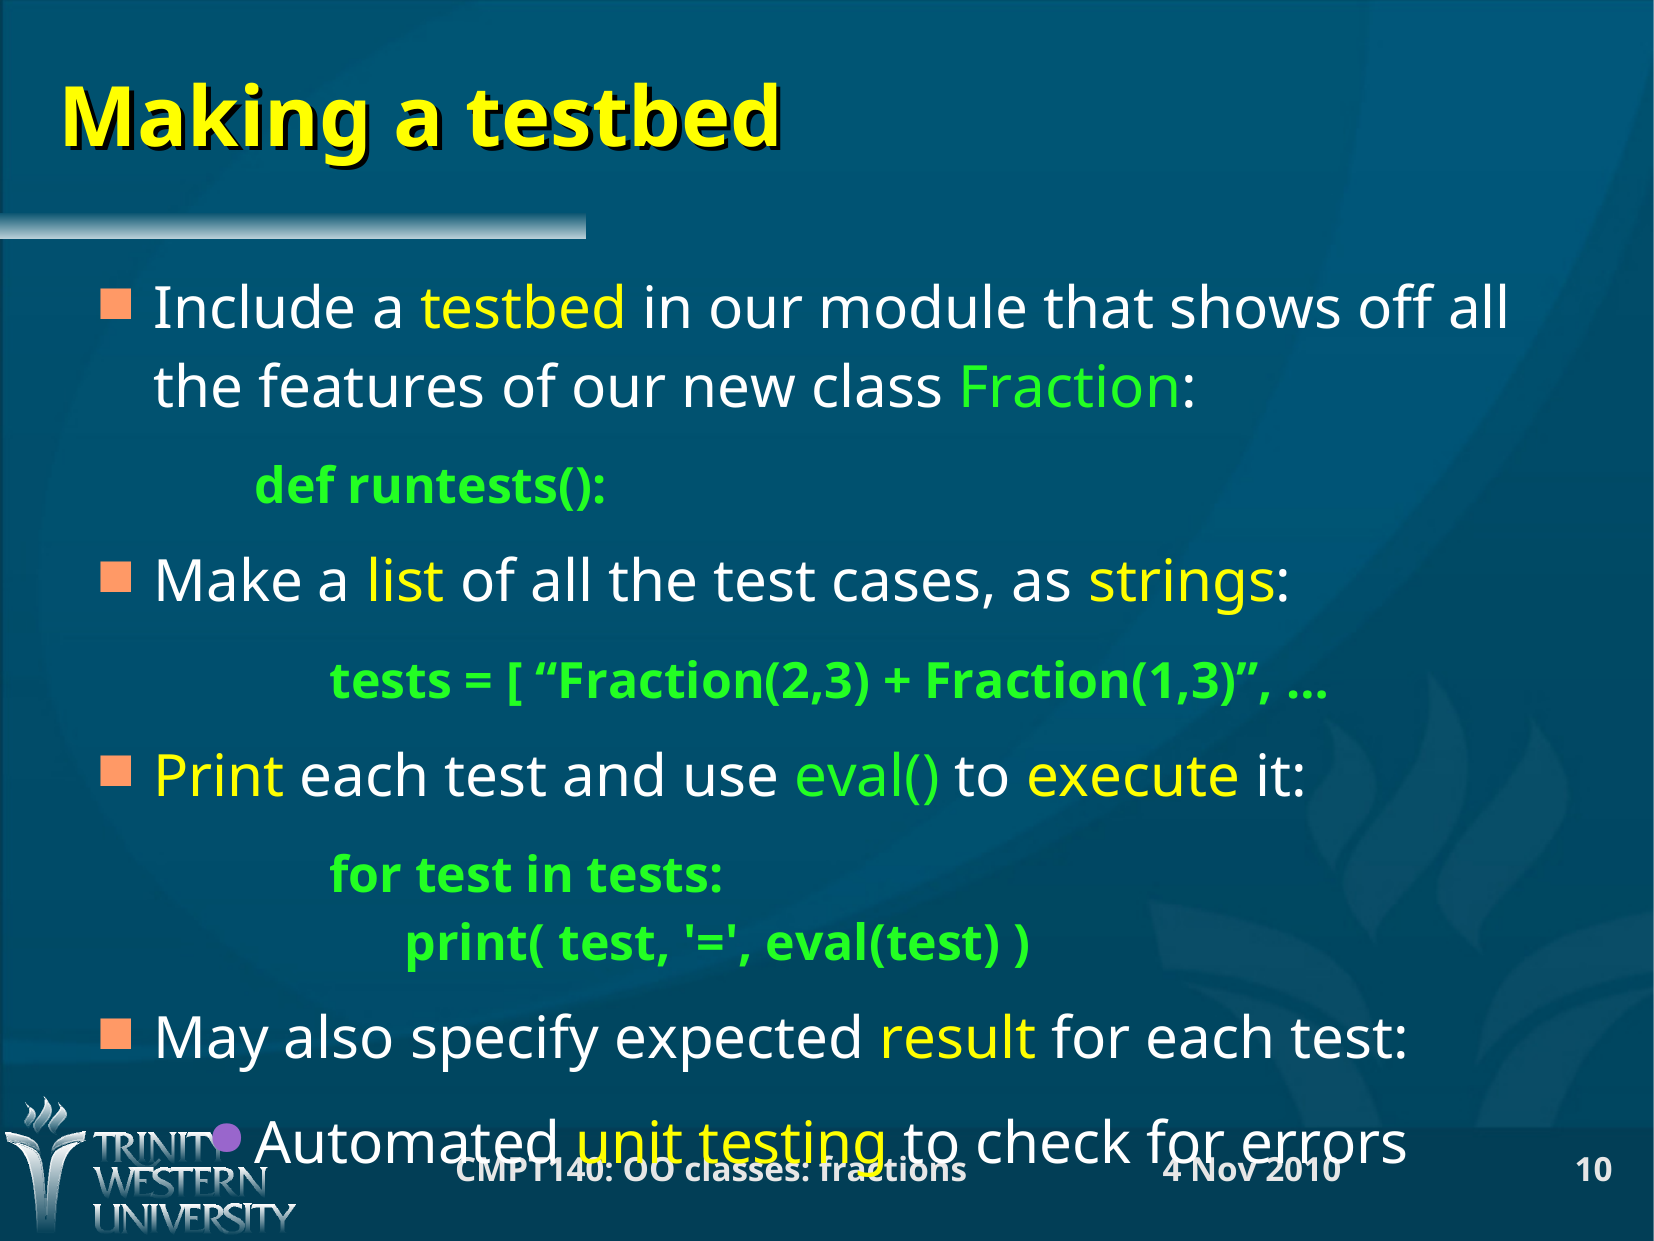

# Making a testbed
Include a testbed in our module that shows off all the features of our new class Fraction:
def runtests():
Make a list of all the test cases, as strings:
	tests = [ “Fraction(2,3) + Fraction(1,3)”, …
Print each test and use eval() to execute it:
	for test in tests:
		print( test, '=', eval(test) )
May also specify expected result for each test:
Automated unit testing to check for errors
CMPT140: OO classes: fractions
4 Nov 2010
10